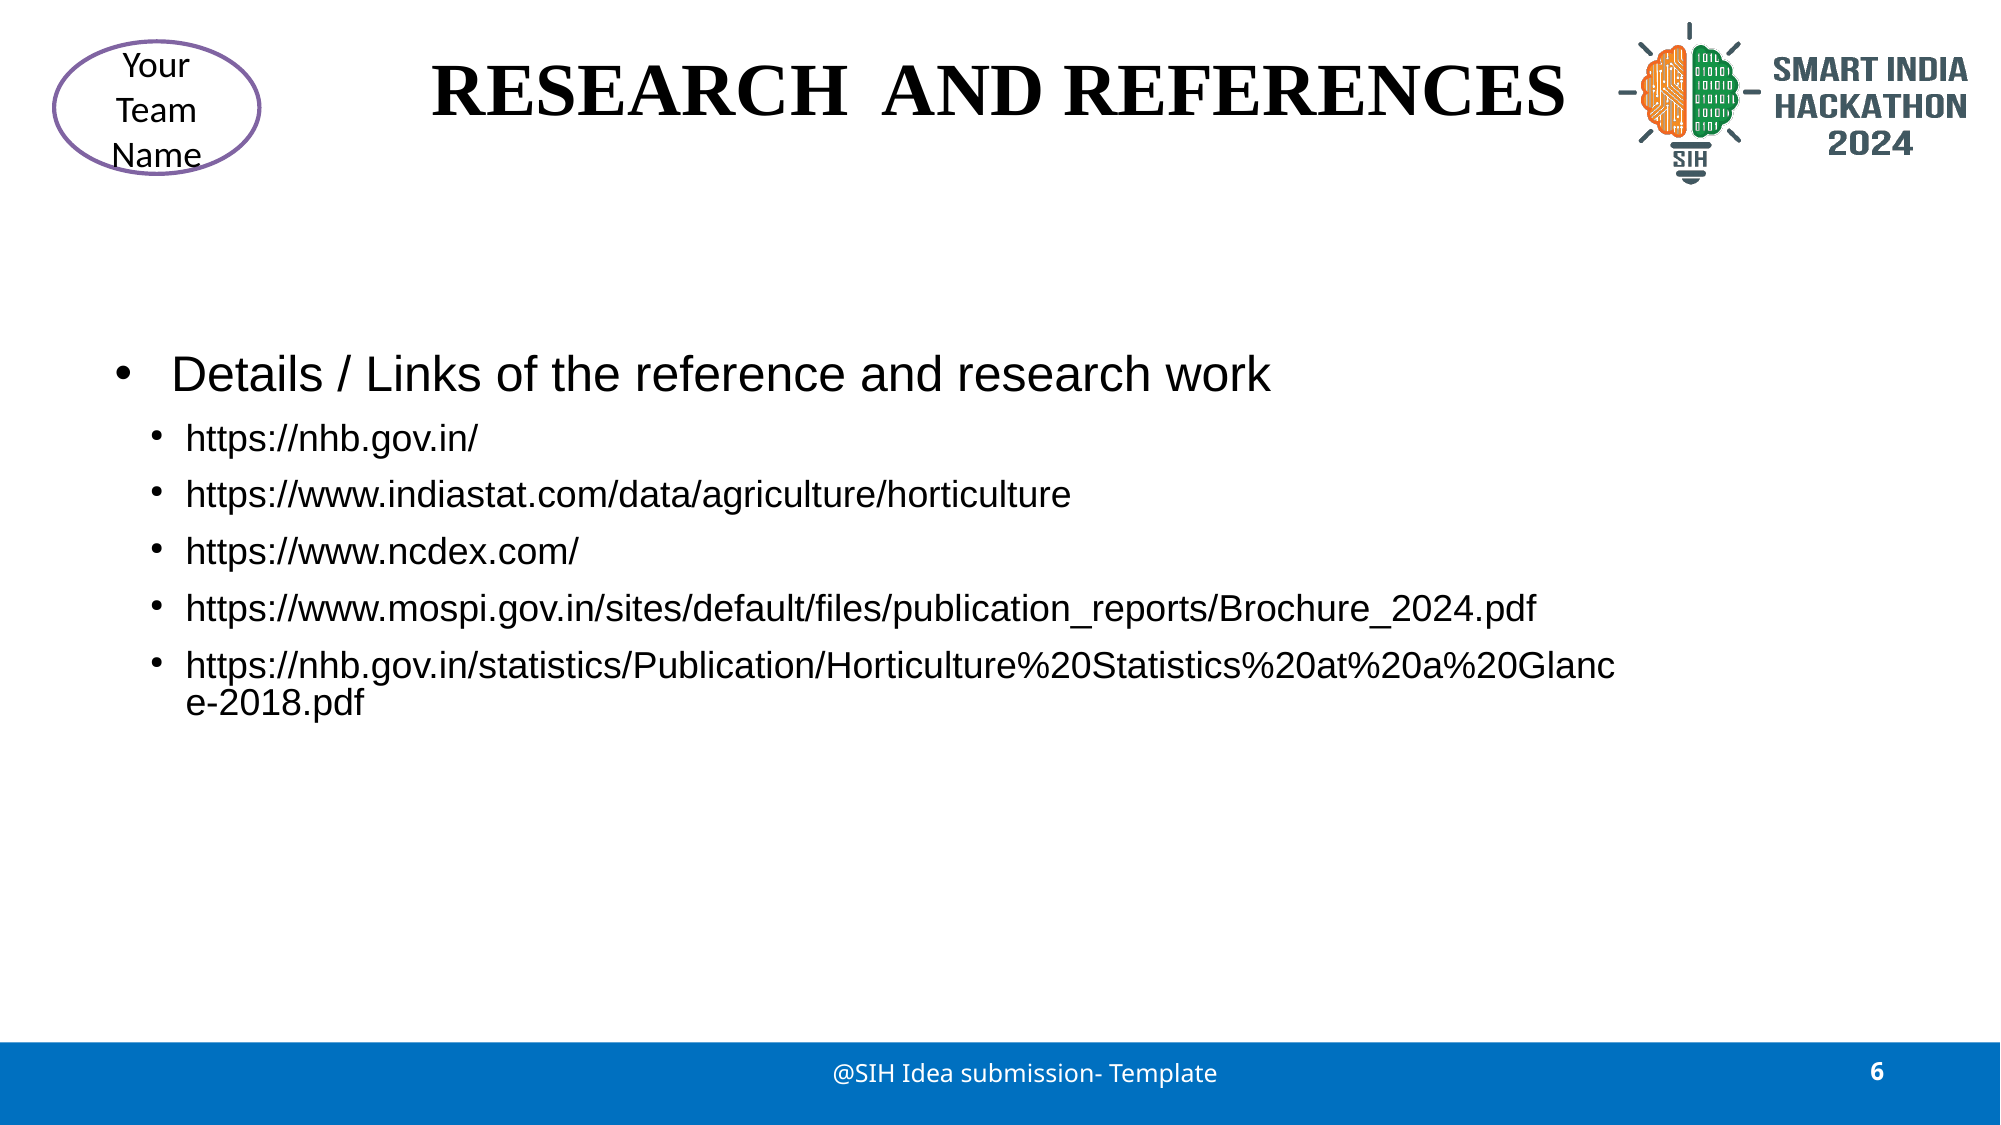

# RESEARCH AND REFERENCES
Your Team Name
Details / Links of the reference and research work
https://nhb.gov.in/
https://www.indiastat.com/data/agriculture/horticulture
https://www.ncdex.com/
https://www.mospi.gov.in/sites/default/files/publication_reports/Brochure_2024.pdf
https://nhb.gov.in/statistics/Publication/Horticulture%20Statistics%20at%20a%20Glance-2018.pdf
@SIH Idea submission- Template